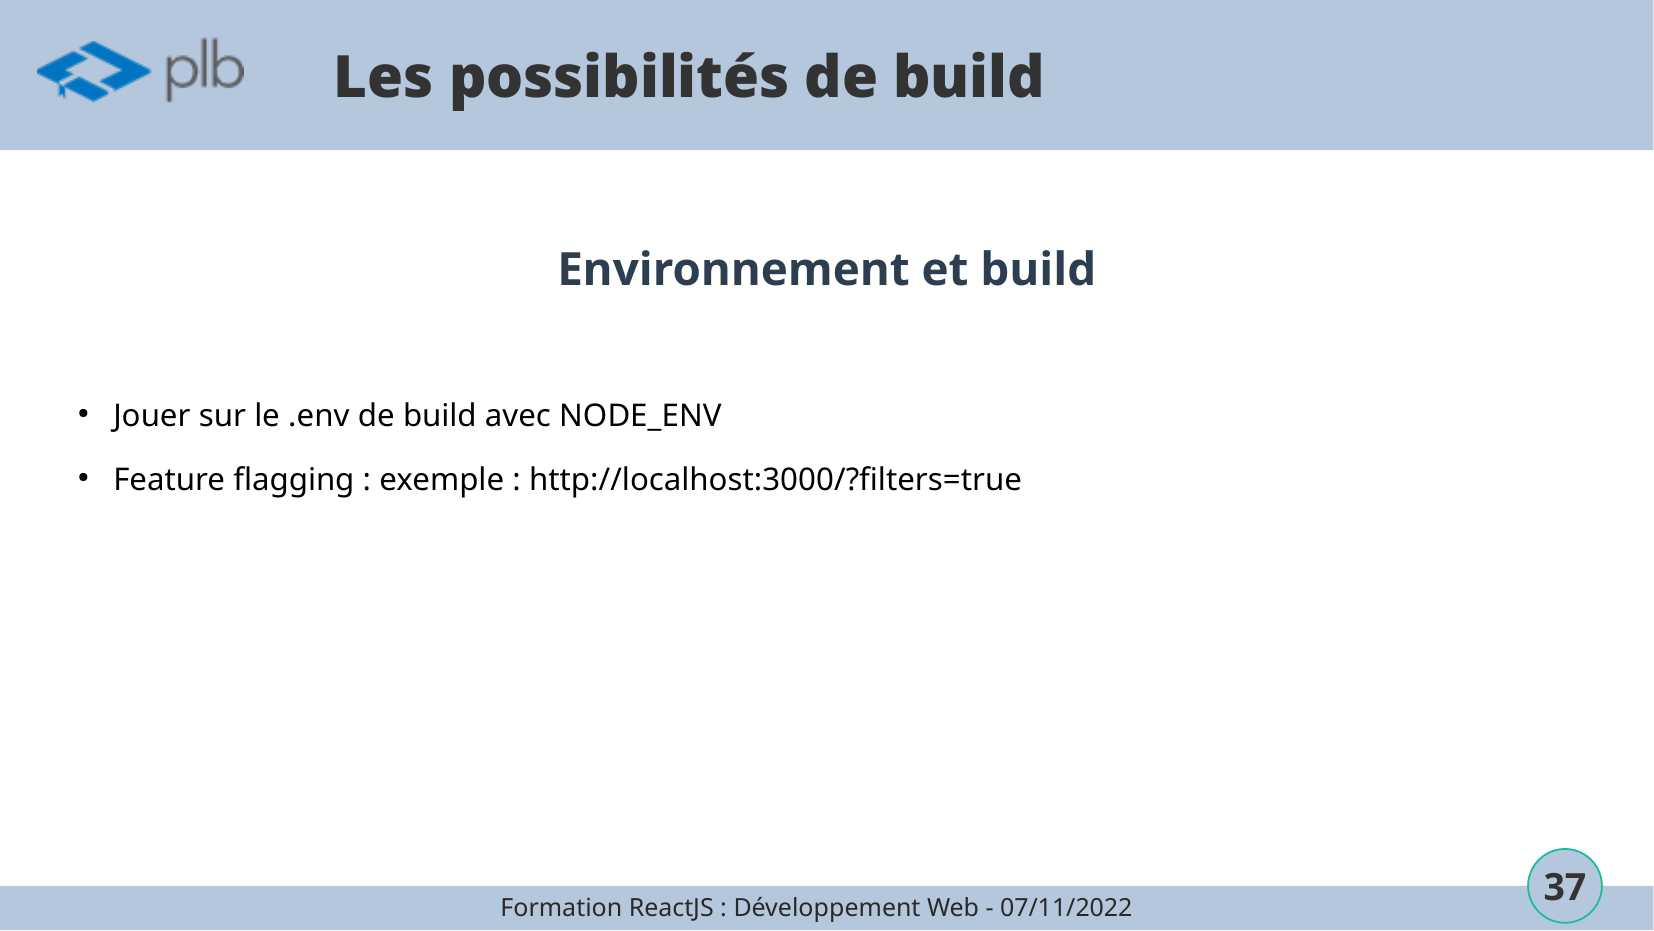

# Les possibilités de build
Environnement et build
Jouer sur le .env de build avec NODE_ENV
Feature flagging : exemple : http://localhost:3000/?filters=true
Formation ReactJS : Développement Web - 07/11/2022